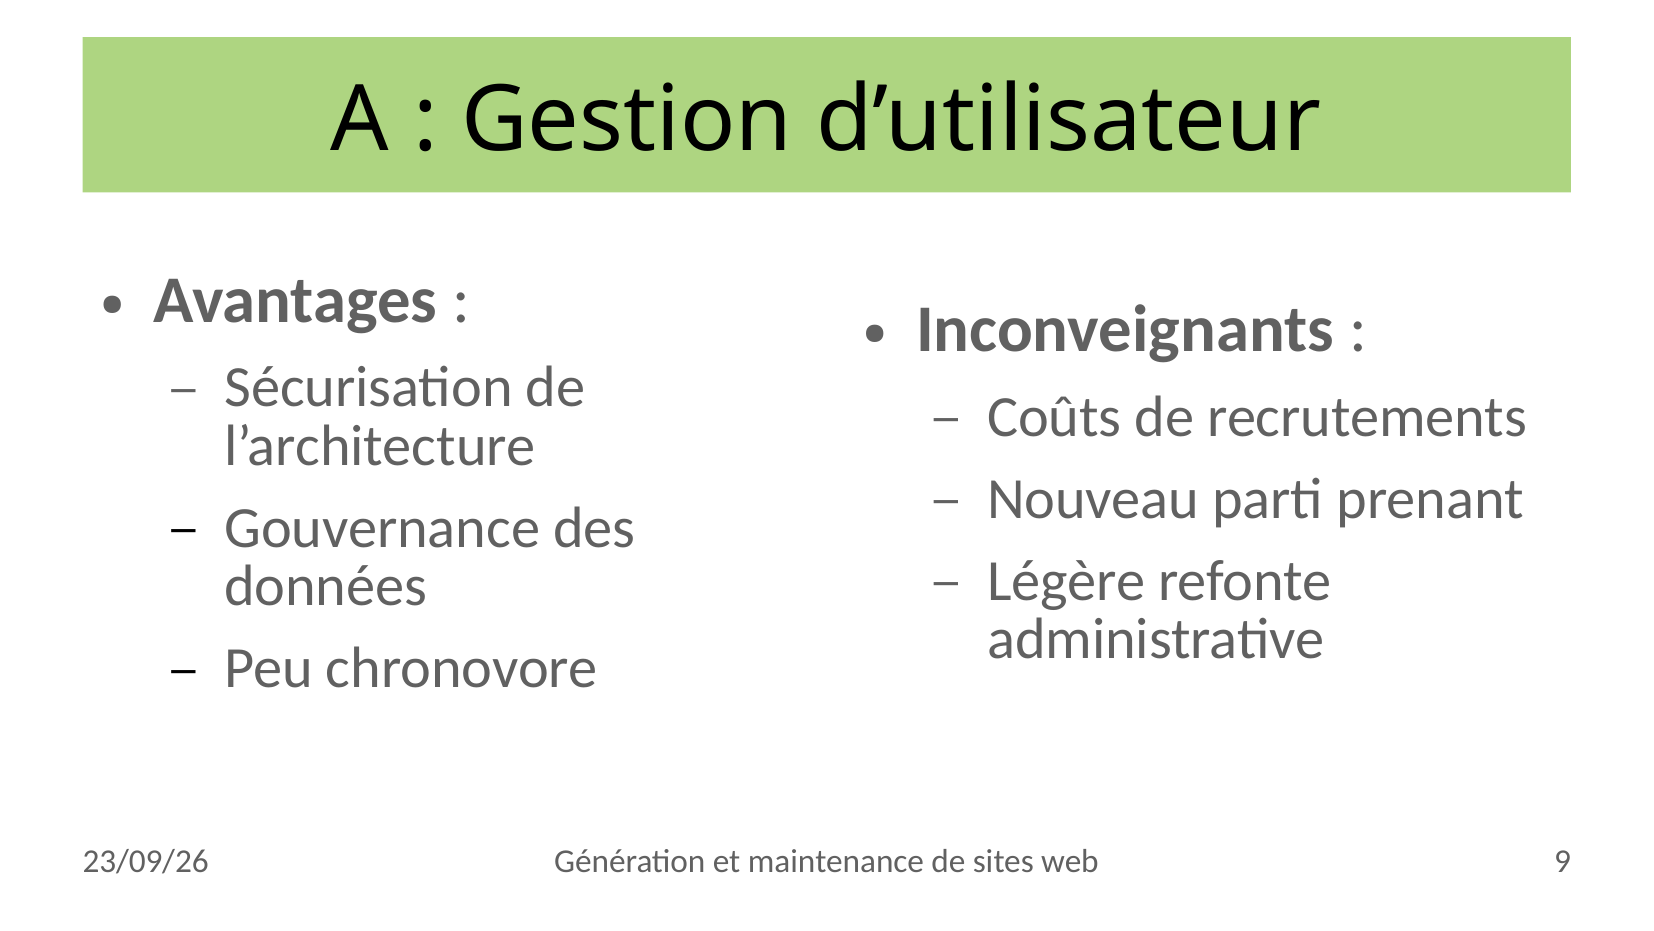

# A : Gestion d’utilisateur
Avantages :
Sécurisation de l’architecture
Gouvernance des données
Peu chronovore
Inconveignants :
Coûts de recrutements
Nouveau parti prenant
Légère refonte administrative
Génération et maintenance de sites web
9